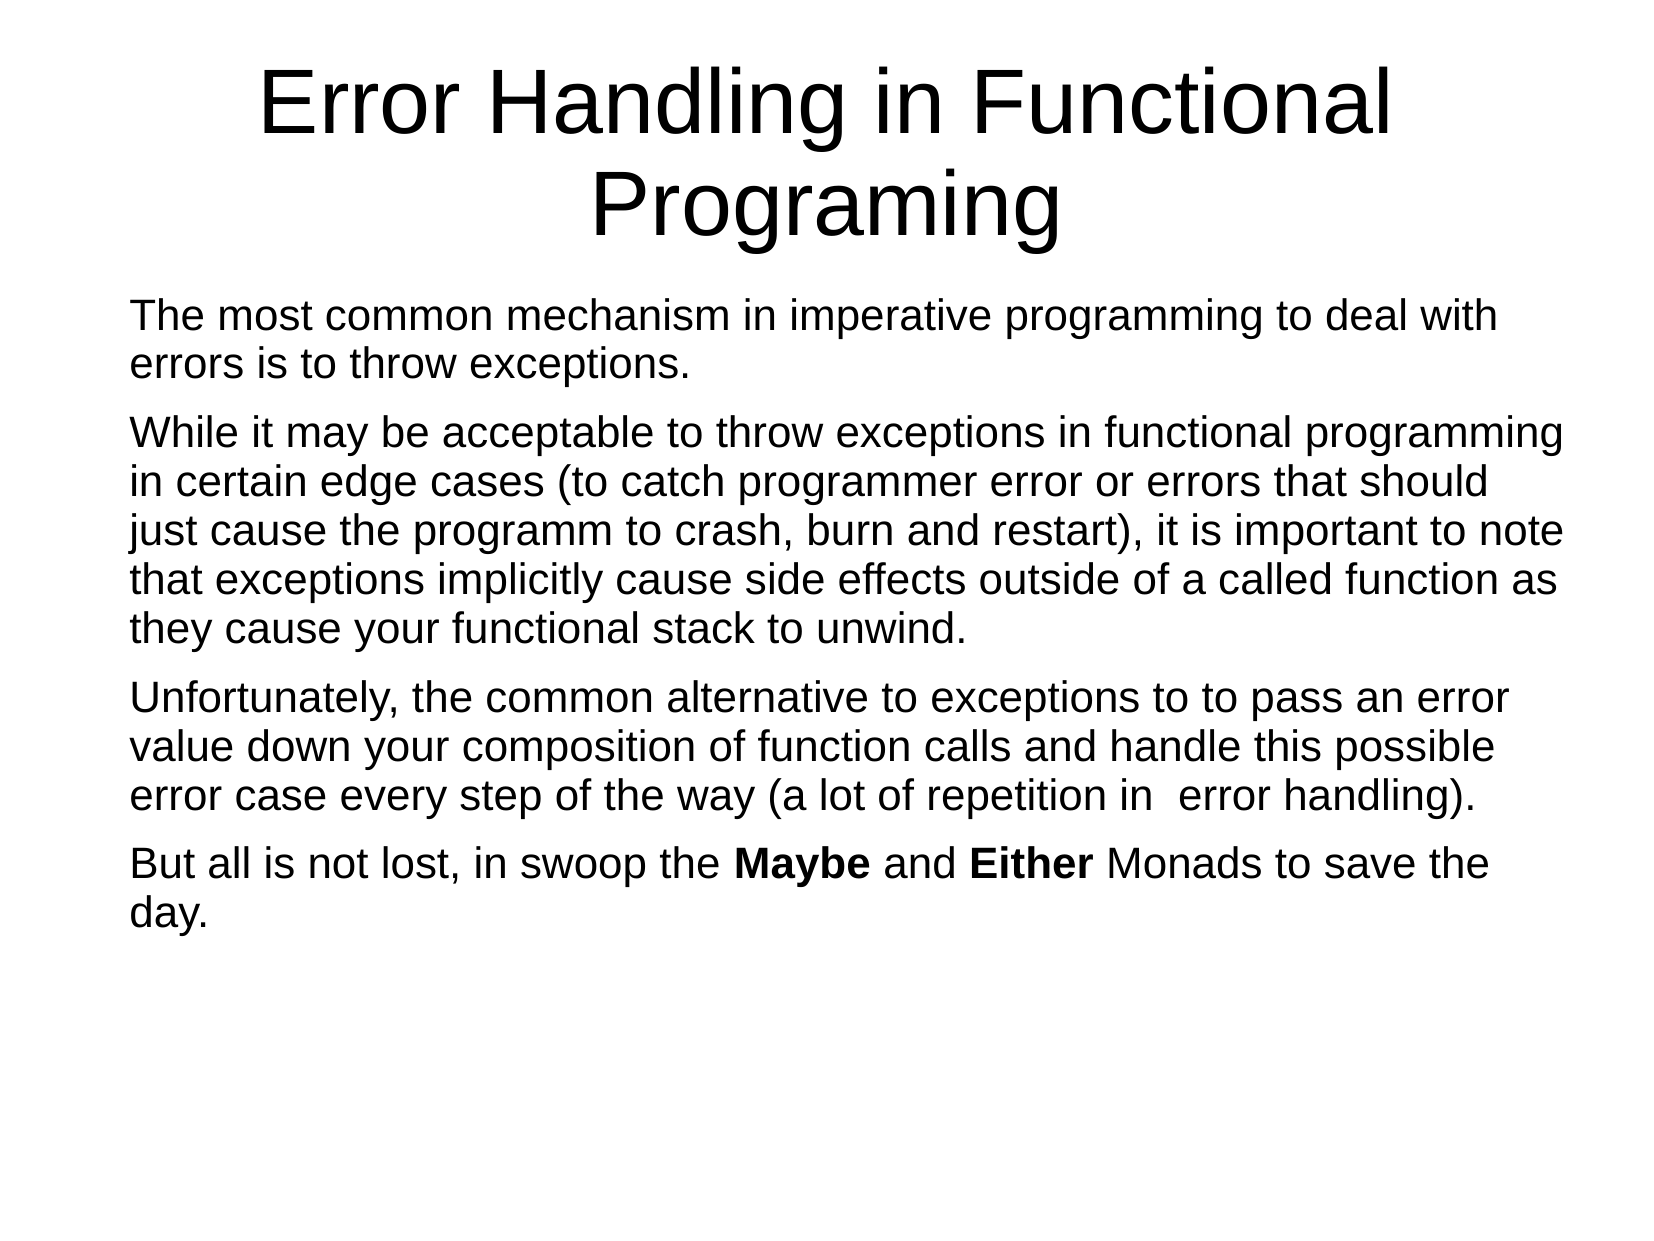

# Error Handling in Functional Programing
The most common mechanism in imperative programming to deal with errors is to throw exceptions.
While it may be acceptable to throw exceptions in functional programming in certain edge cases (to catch programmer error or errors that should just cause the programm to crash, burn and restart), it is important to note that exceptions implicitly cause side effects outside of a called function as they cause your functional stack to unwind.
Unfortunately, the common alternative to exceptions to to pass an error value down your composition of function calls and handle this possible error case every step of the way (a lot of repetition in error handling).
But all is not lost, in swoop the Maybe and Either Monads to save the day.